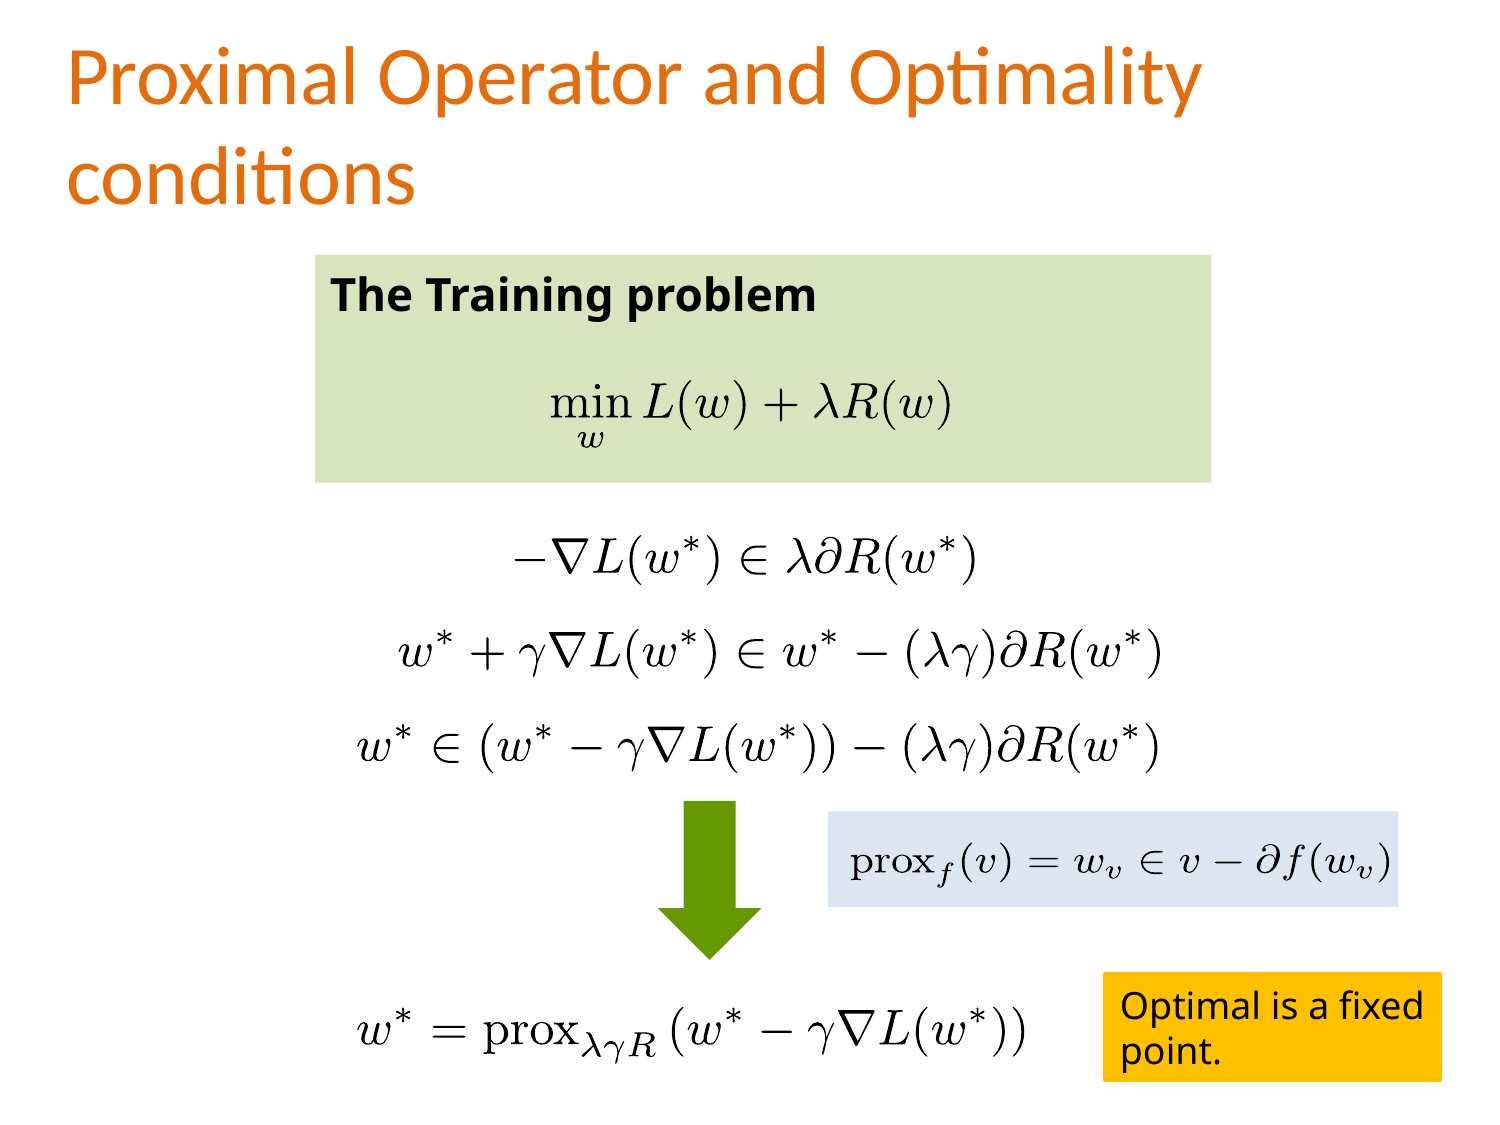

Proximal Operator and Optimality conditions
The Training problem
Why not keep them separate?
Optimal is a fixed point.